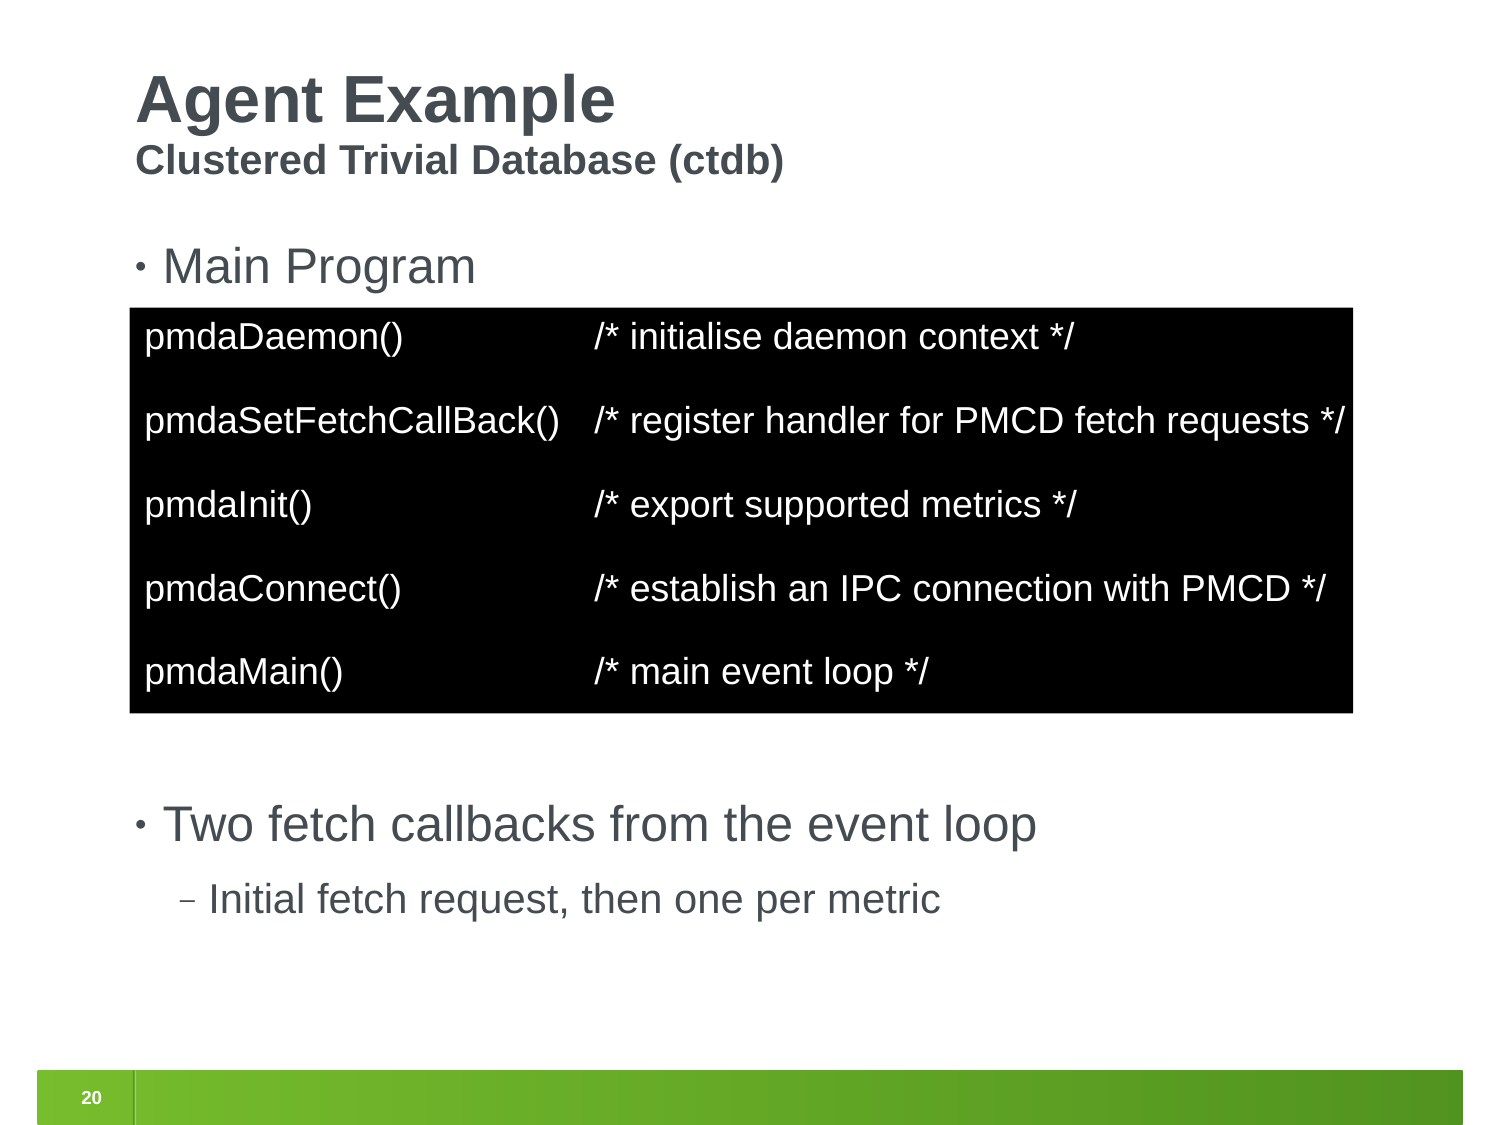

# Agent Example Clustered Trivial Database (ctdb)
Main Program
Two fetch callbacks from the event loop
Initial fetch request, then one per metric
pmdaDaemon()			/* initialise daemon context */
pmdaSetFetchCallBack()	/* register handler for PMCD fetch requests */
pmdaInit()				/* export supported metrics */
pmdaConnect()			/* establish an IPC connection with PMCD */
pmdaMain()				/* main event loop */